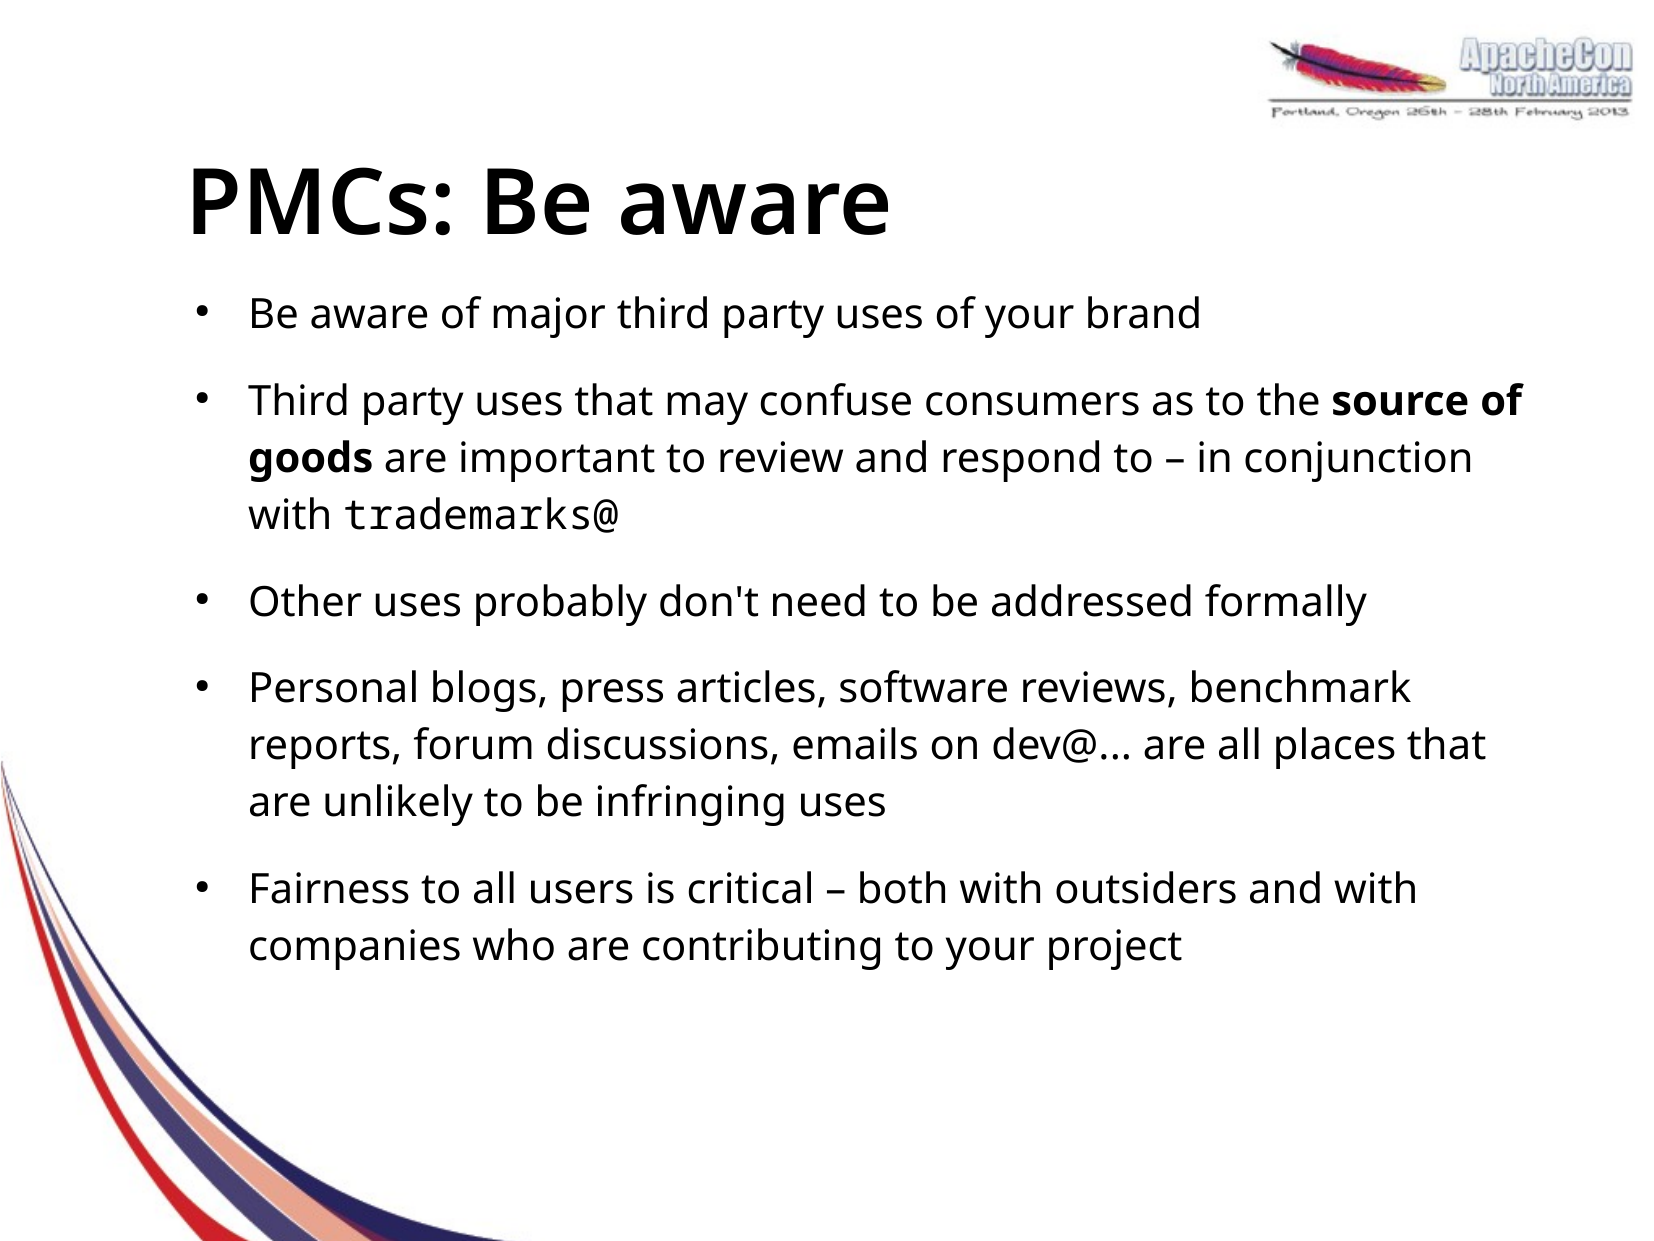

# PMCs: Be aware
Be aware of major third party uses of your brand
Third party uses that may confuse consumers as to the source of goods are important to review and respond to – in conjunction with trademarks@
Other uses probably don't need to be addressed formally
Personal blogs, press articles, software reviews, benchmark reports, forum discussions, emails on dev@... are all places that are unlikely to be infringing uses
Fairness to all users is critical – both with outsiders and with companies who are contributing to your project